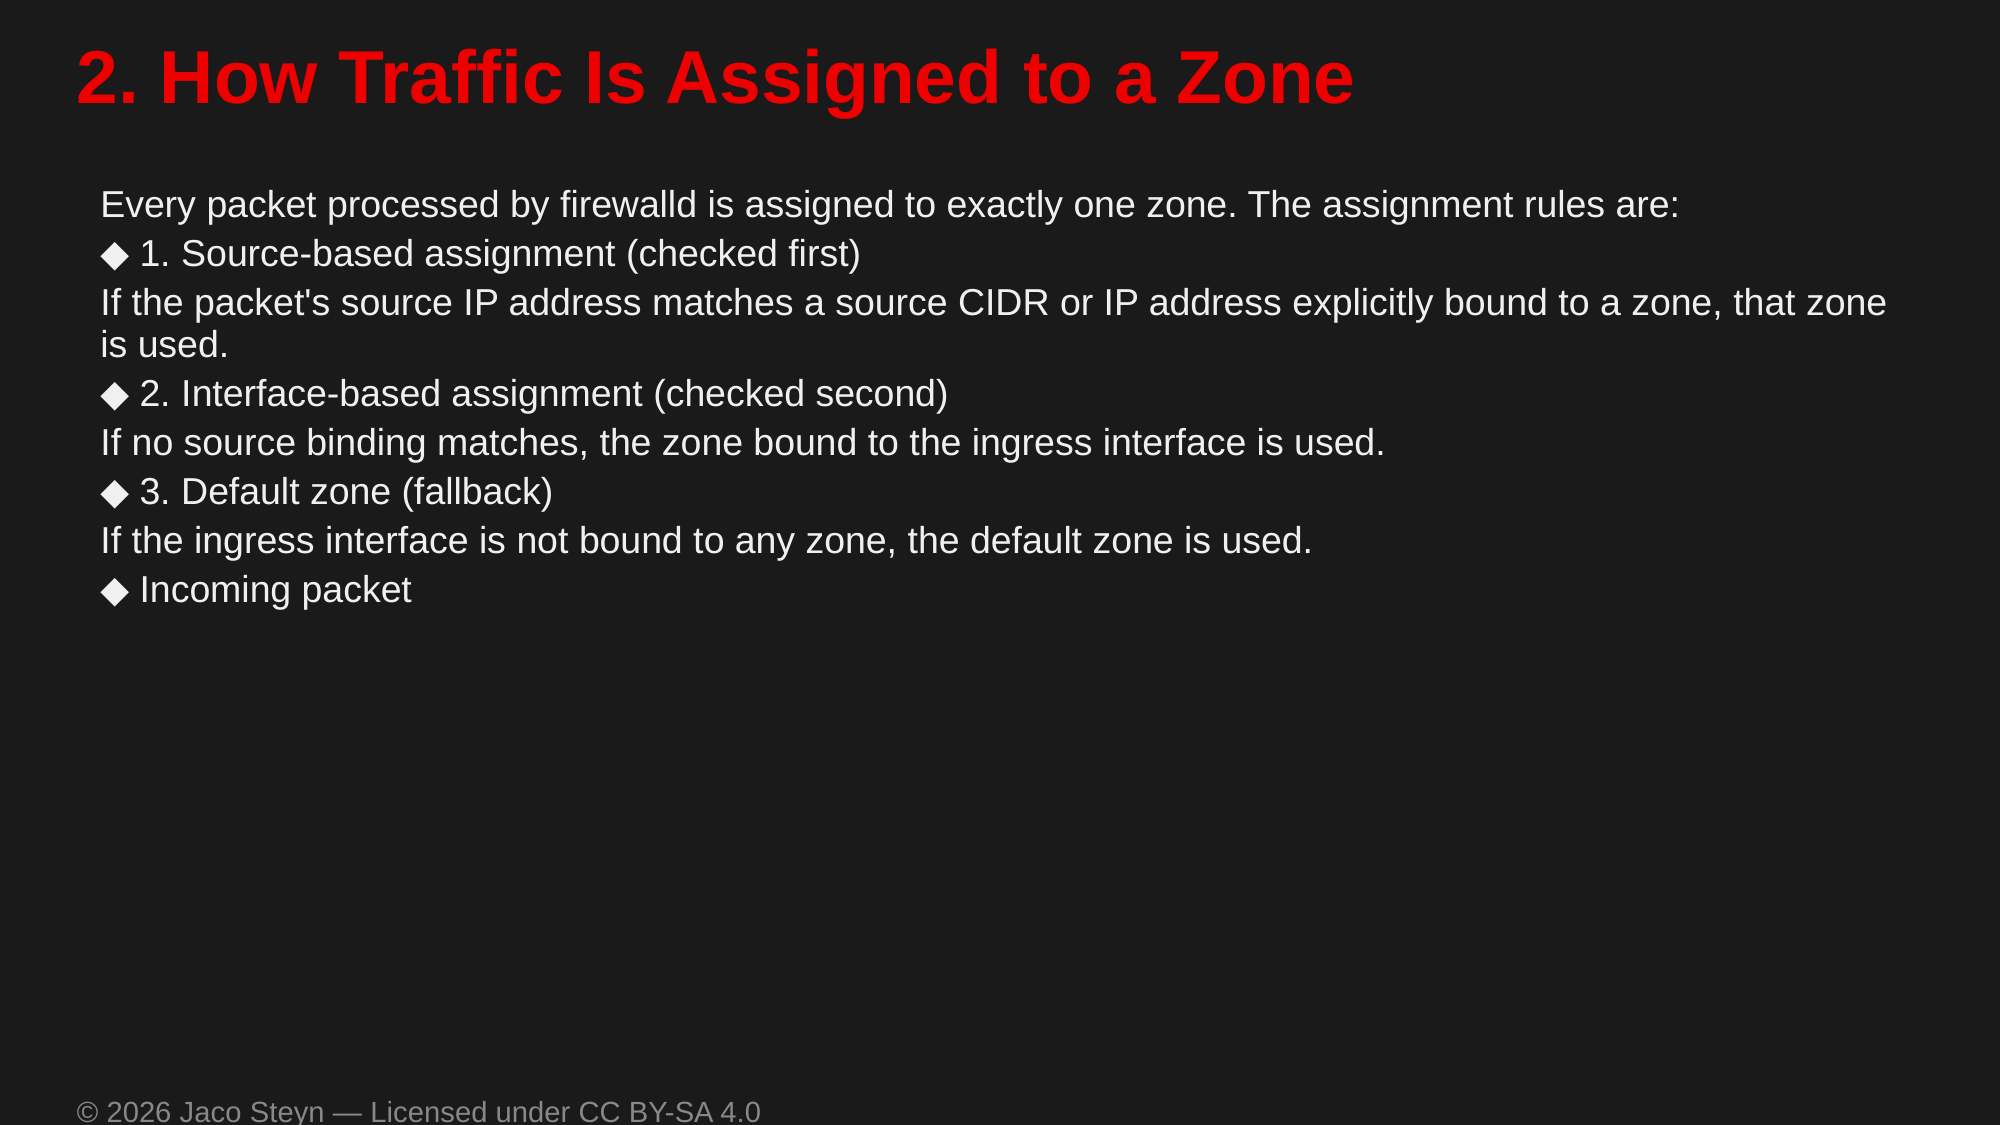

2. How Traffic Is Assigned to a Zone
Every packet processed by firewalld is assigned to exactly one zone. The assignment rules are:
◆ 1. Source-based assignment (checked first)
If the packet's source IP address matches a source CIDR or IP address explicitly bound to a zone, that zone is used.
◆ 2. Interface-based assignment (checked second)
If no source binding matches, the zone bound to the ingress interface is used.
◆ 3. Default zone (fallback)
If the ingress interface is not bound to any zone, the default zone is used.
◆ Incoming packet
© 2026 Jaco Steyn — Licensed under CC BY-SA 4.0